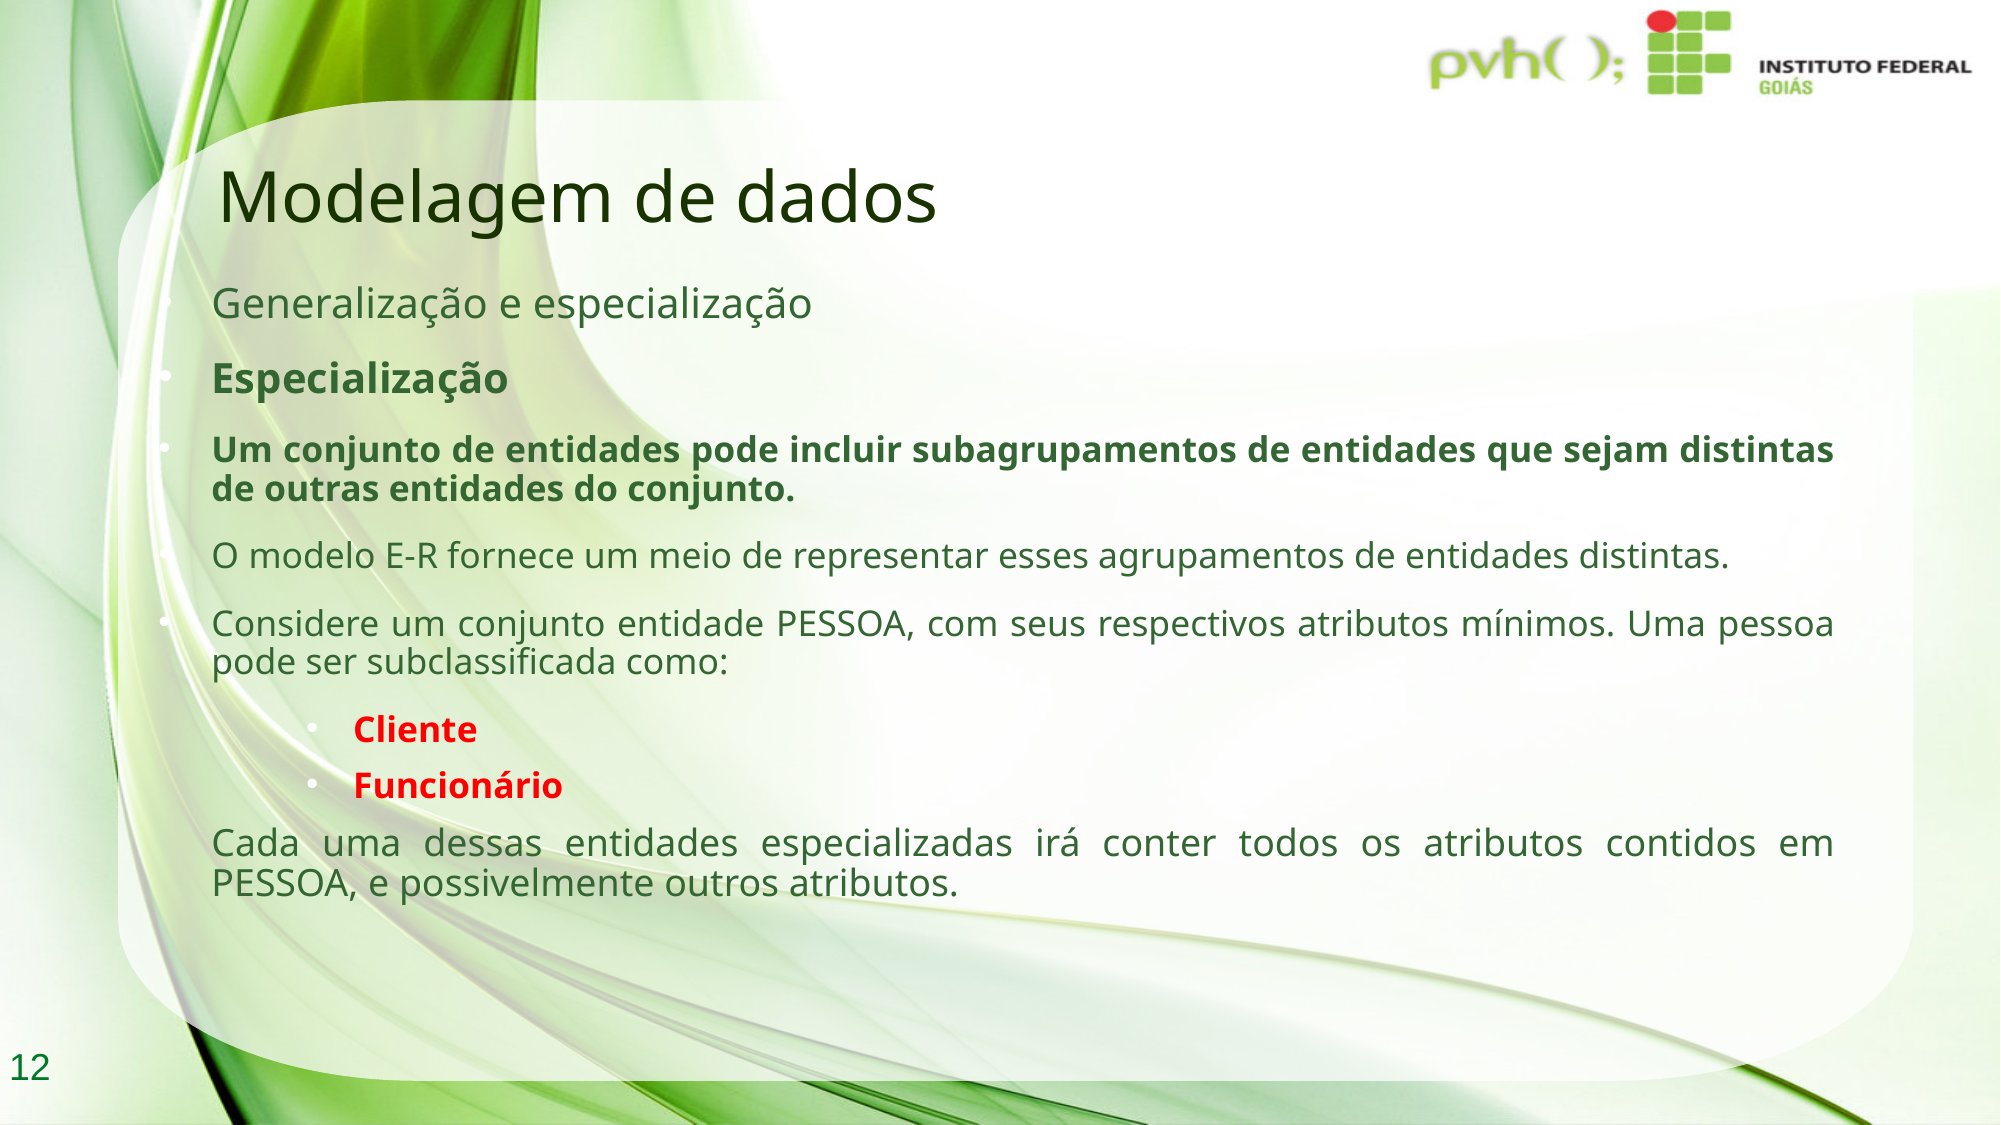

# Modelagem de dados
Generalização e especialização
Especialização
Um conjunto de entidades pode incluir subagrupamentos de entidades que sejam distintas de outras entidades do conjunto.
O modelo E-R fornece um meio de representar esses agrupamentos de entidades distintas.
Considere um conjunto entidade PESSOA, com seus respectivos atributos mínimos. Uma pessoa pode ser subclassificada como:
Cliente
Funcionário
Cada uma dessas entidades especializadas irá conter todos os atributos contidos em PESSOA, e possivelmente outros atributos.
12